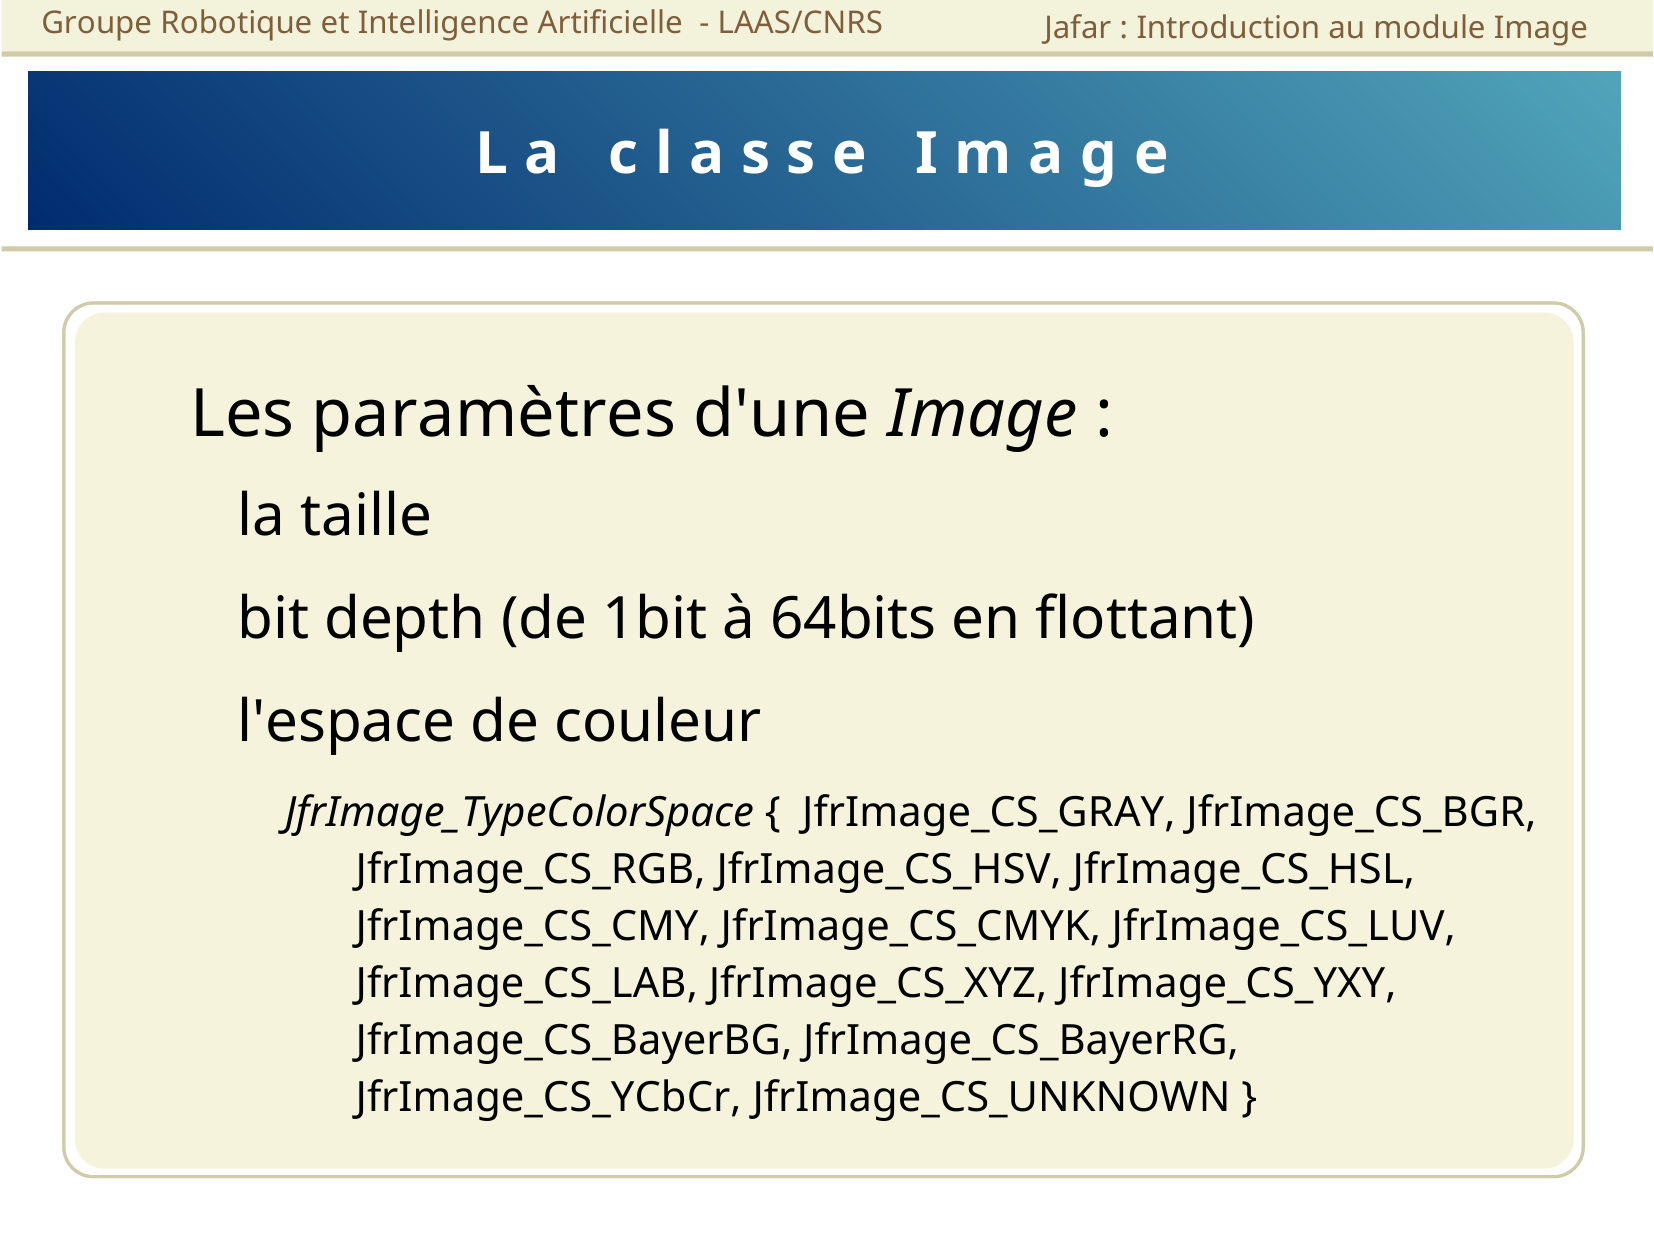

# La classe Image
Les paramètres d'une Image :
la taille
bit depth (de 1bit à 64bits en flottant)
l'espace de couleur
JfrImage_TypeColorSpace { JfrImage_CS_GRAY, JfrImage_CS_BGR, JfrImage_CS_RGB, JfrImage_CS_HSV, JfrImage_CS_HSL, JfrImage_CS_CMY, JfrImage_CS_CMYK, JfrImage_CS_LUV, JfrImage_CS_LAB, JfrImage_CS_XYZ, JfrImage_CS_YXY, JfrImage_CS_BayerBG, JfrImage_CS_BayerRG, JfrImage_CS_YCbCr, JfrImage_CS_UNKNOWN }